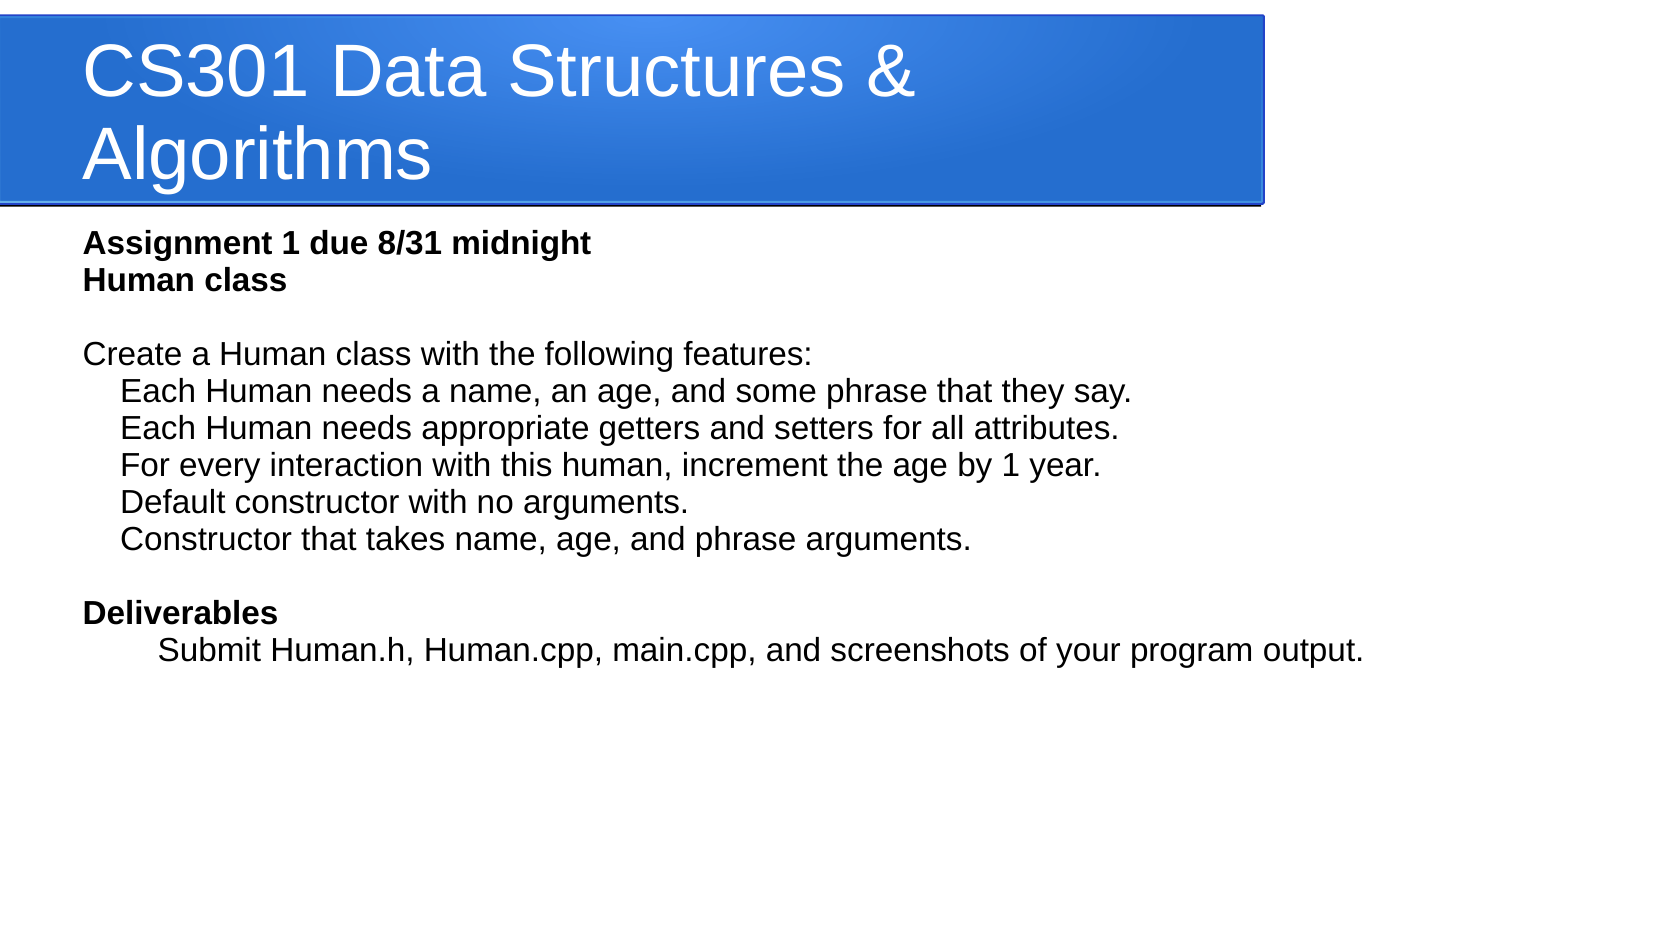

# CS301 Data Structures & Algorithms
Assignment 1 due 8/31 midnight
Human class
Create a Human class with the following features:
Each Human needs a name, an age, and some phrase that they say.
Each Human needs appropriate getters and setters for all attributes.
For every interaction with this human, increment the age by 1 year.
Default constructor with no arguments.
Constructor that takes name, age, and phrase arguments.
Deliverables
	Submit Human.h, Human.cpp, main.cpp, and screenshots of your program output.